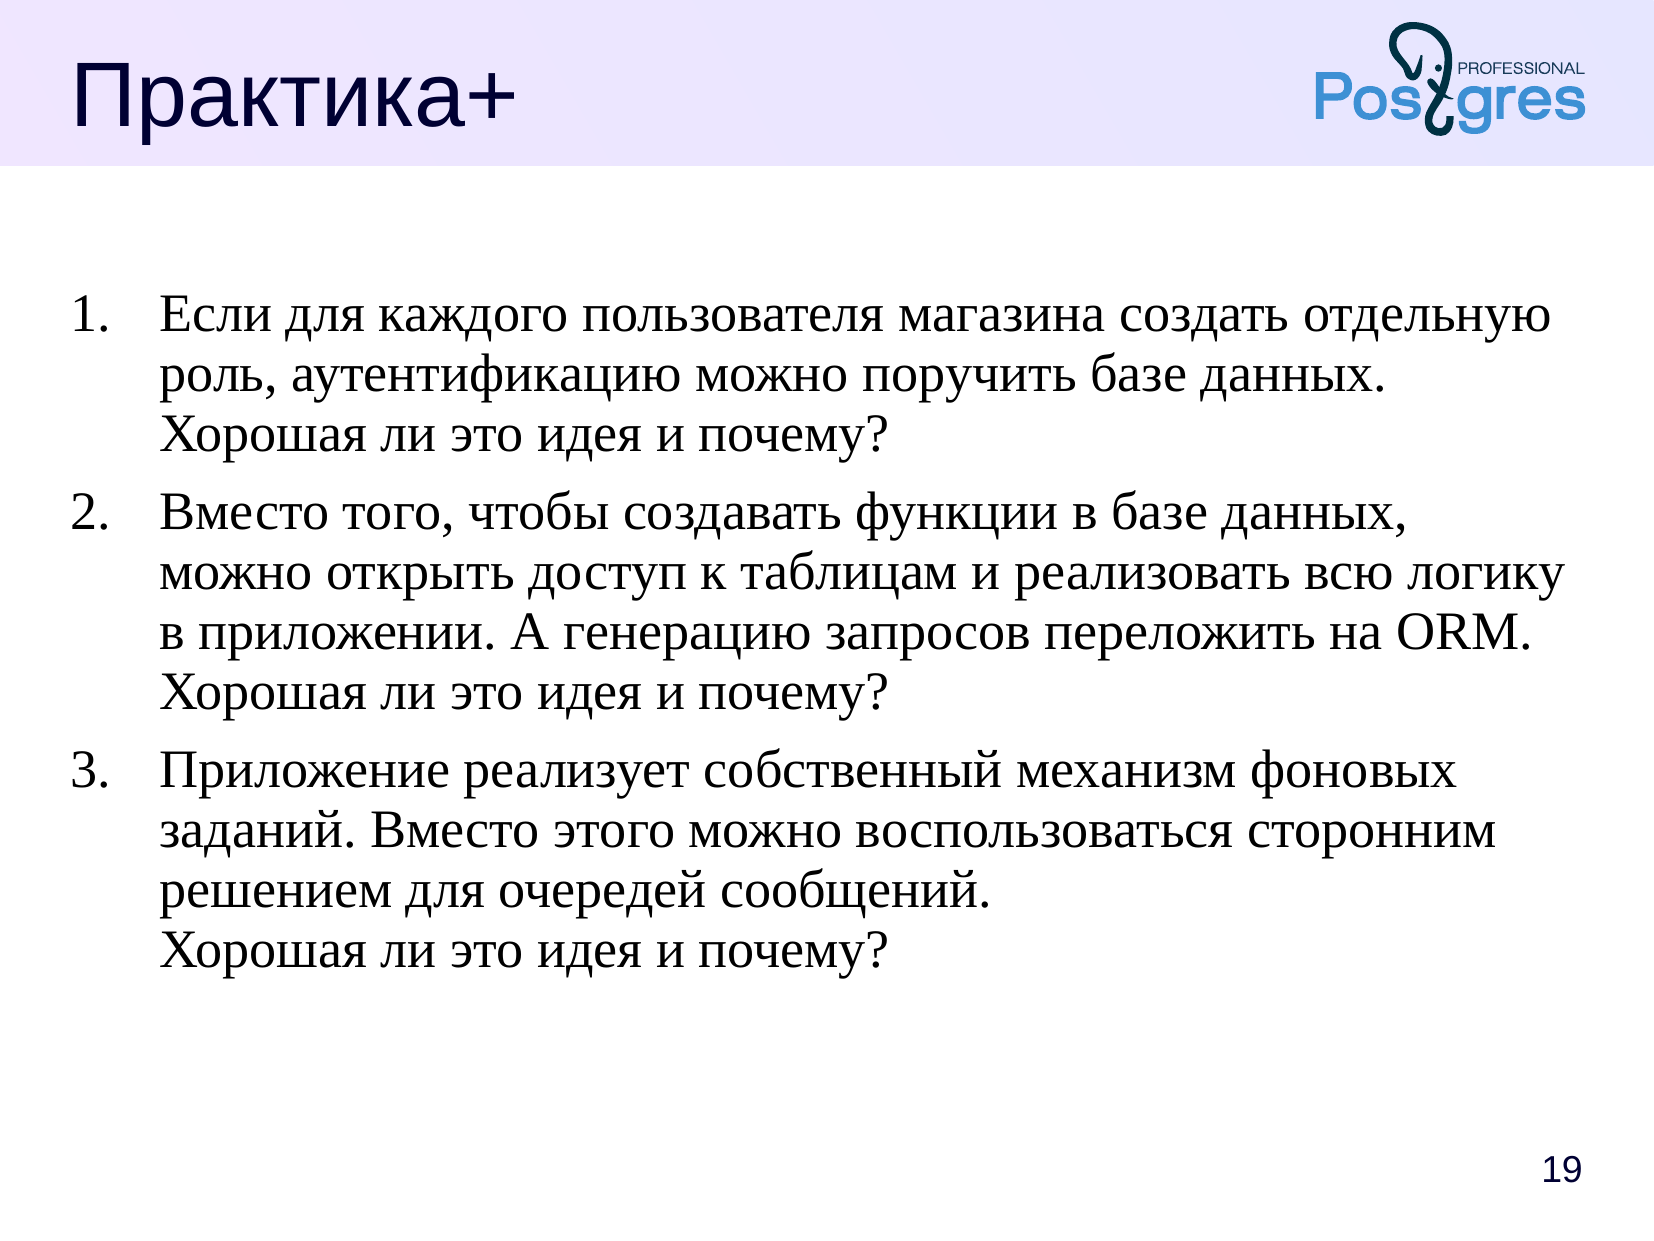

# Практика+
Если для каждого пользователя магазина создать отдельную роль, аутентификацию можно поручить базе данных.
Хорошая ли это идея и почему?
Вместо того, чтобы создавать функции в базе данных,
можно открыть доступ к таблицам и реализовать всю логику в приложении. А генерацию запросов переложить на ORM.
Хорошая ли это идея и почему?
Приложение реализует собственный механизм фоновых заданий. Вместо этого можно воспользоваться сторонним решением для очередей сообщений.
Хорошая ли это идея и почему?